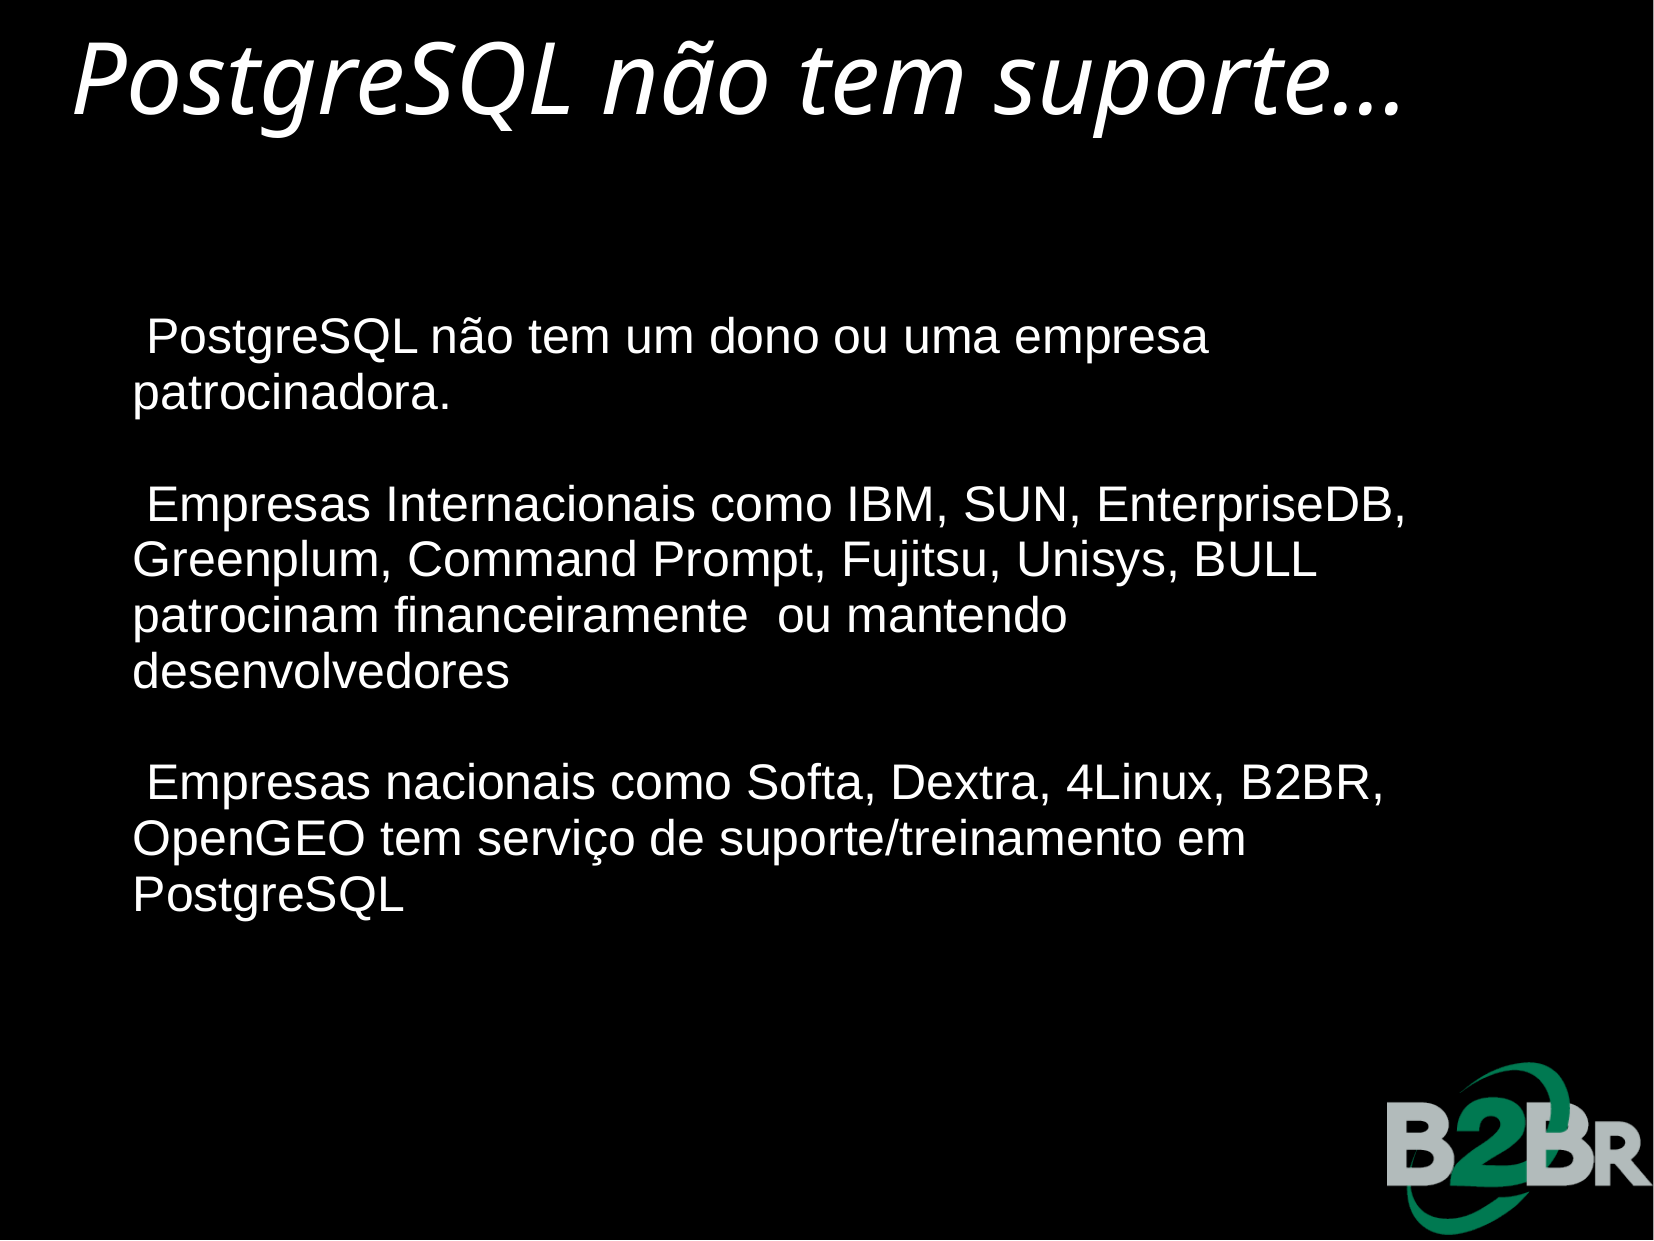

PostgreSQL não tem suporte...
 PostgreSQL não tem um dono ou uma empresa patrocinadora.
 Empresas Internacionais como IBM, SUN, EnterpriseDB, Greenplum, Command Prompt, Fujitsu, Unisys, BULL patrocinam financeiramente ou mantendo desenvolvedores
 Empresas nacionais como Softa, Dextra, 4Linux, B2BR, OpenGEO tem serviço de suporte/treinamento em PostgreSQL